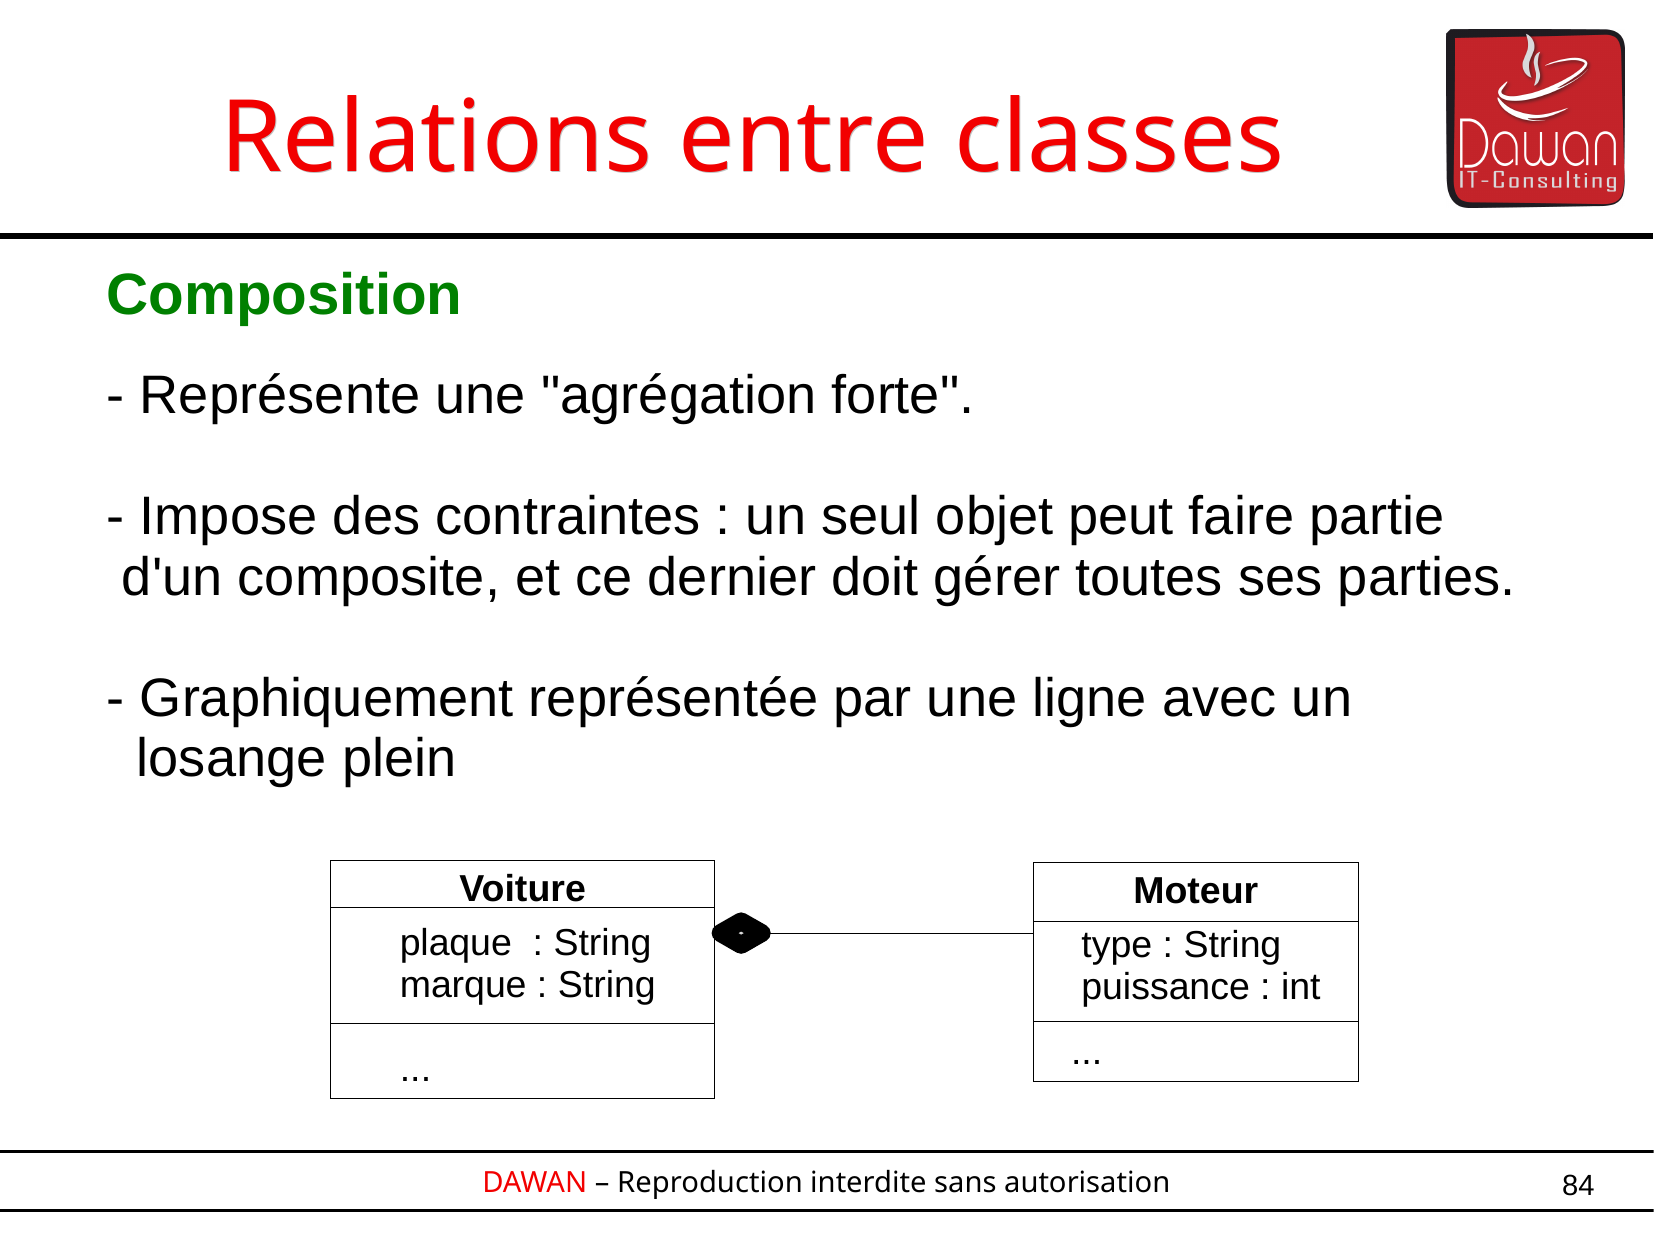

# Relations entre classes
Composition
- Représente une "agrégation forte".
- Impose des contraintes : un seul objet peut faire partie
 d'un composite, et ce dernier doit gérer toutes ses parties.
- Graphiquement représentée par une ligne avec un
 losange plein
Voiture
 plaque : String
 marque : String
 ...
Moteur
 type : String
 puissance : int
...
84